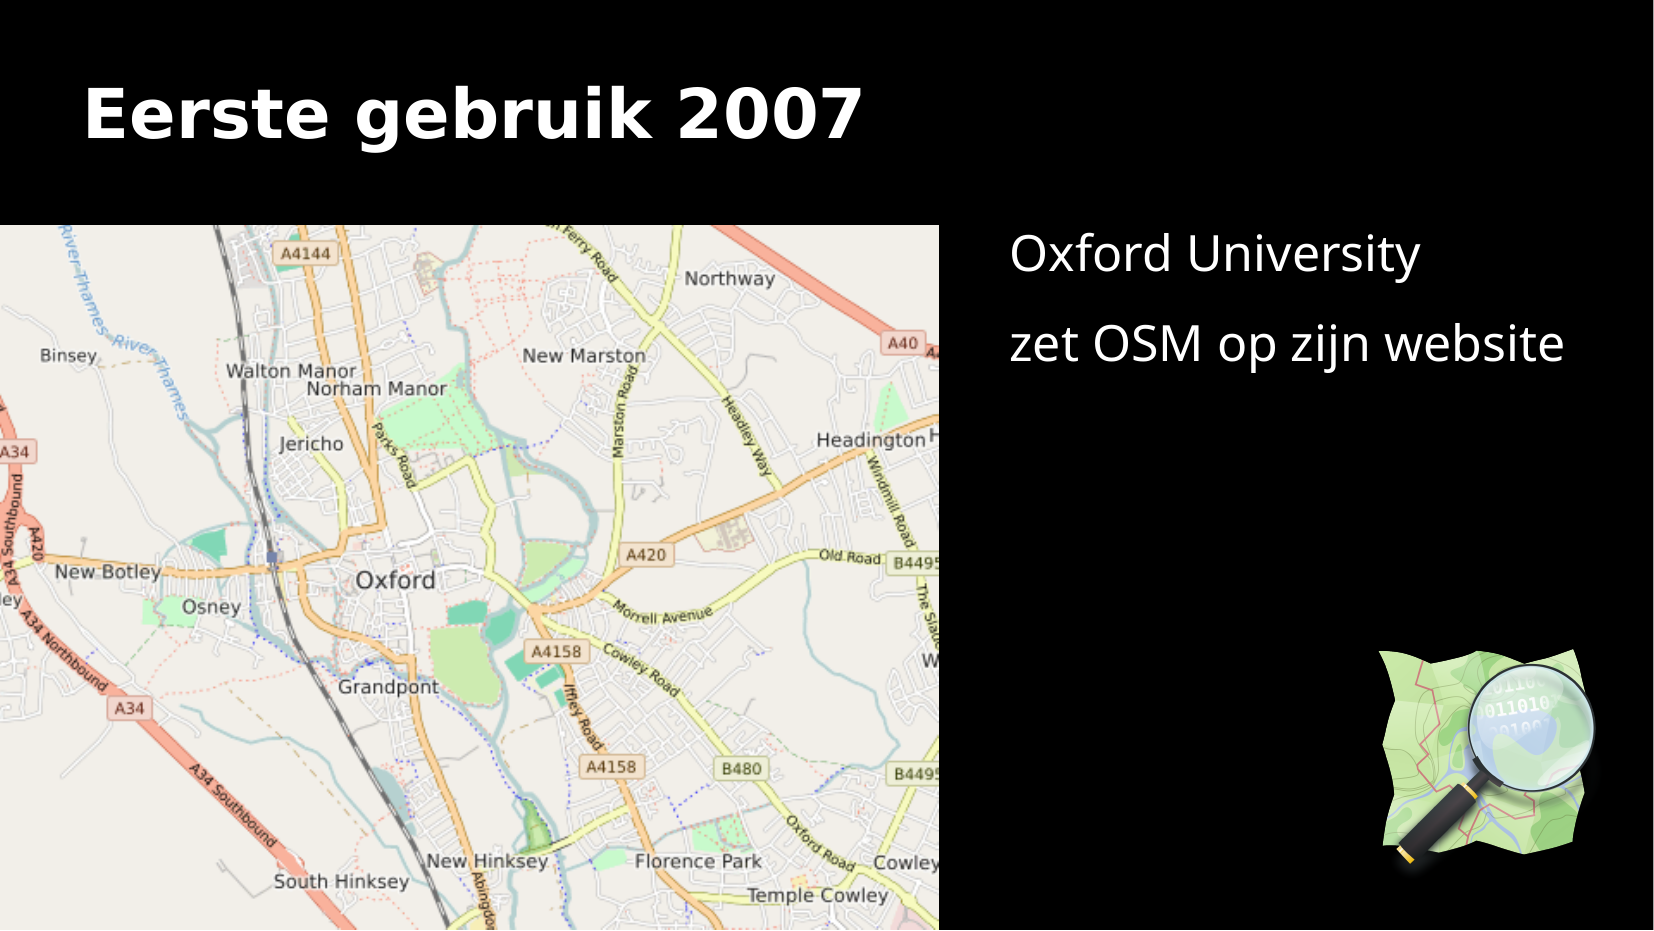

# Eerste gebruik 2007
Oxford University
zet OSM op zijn website